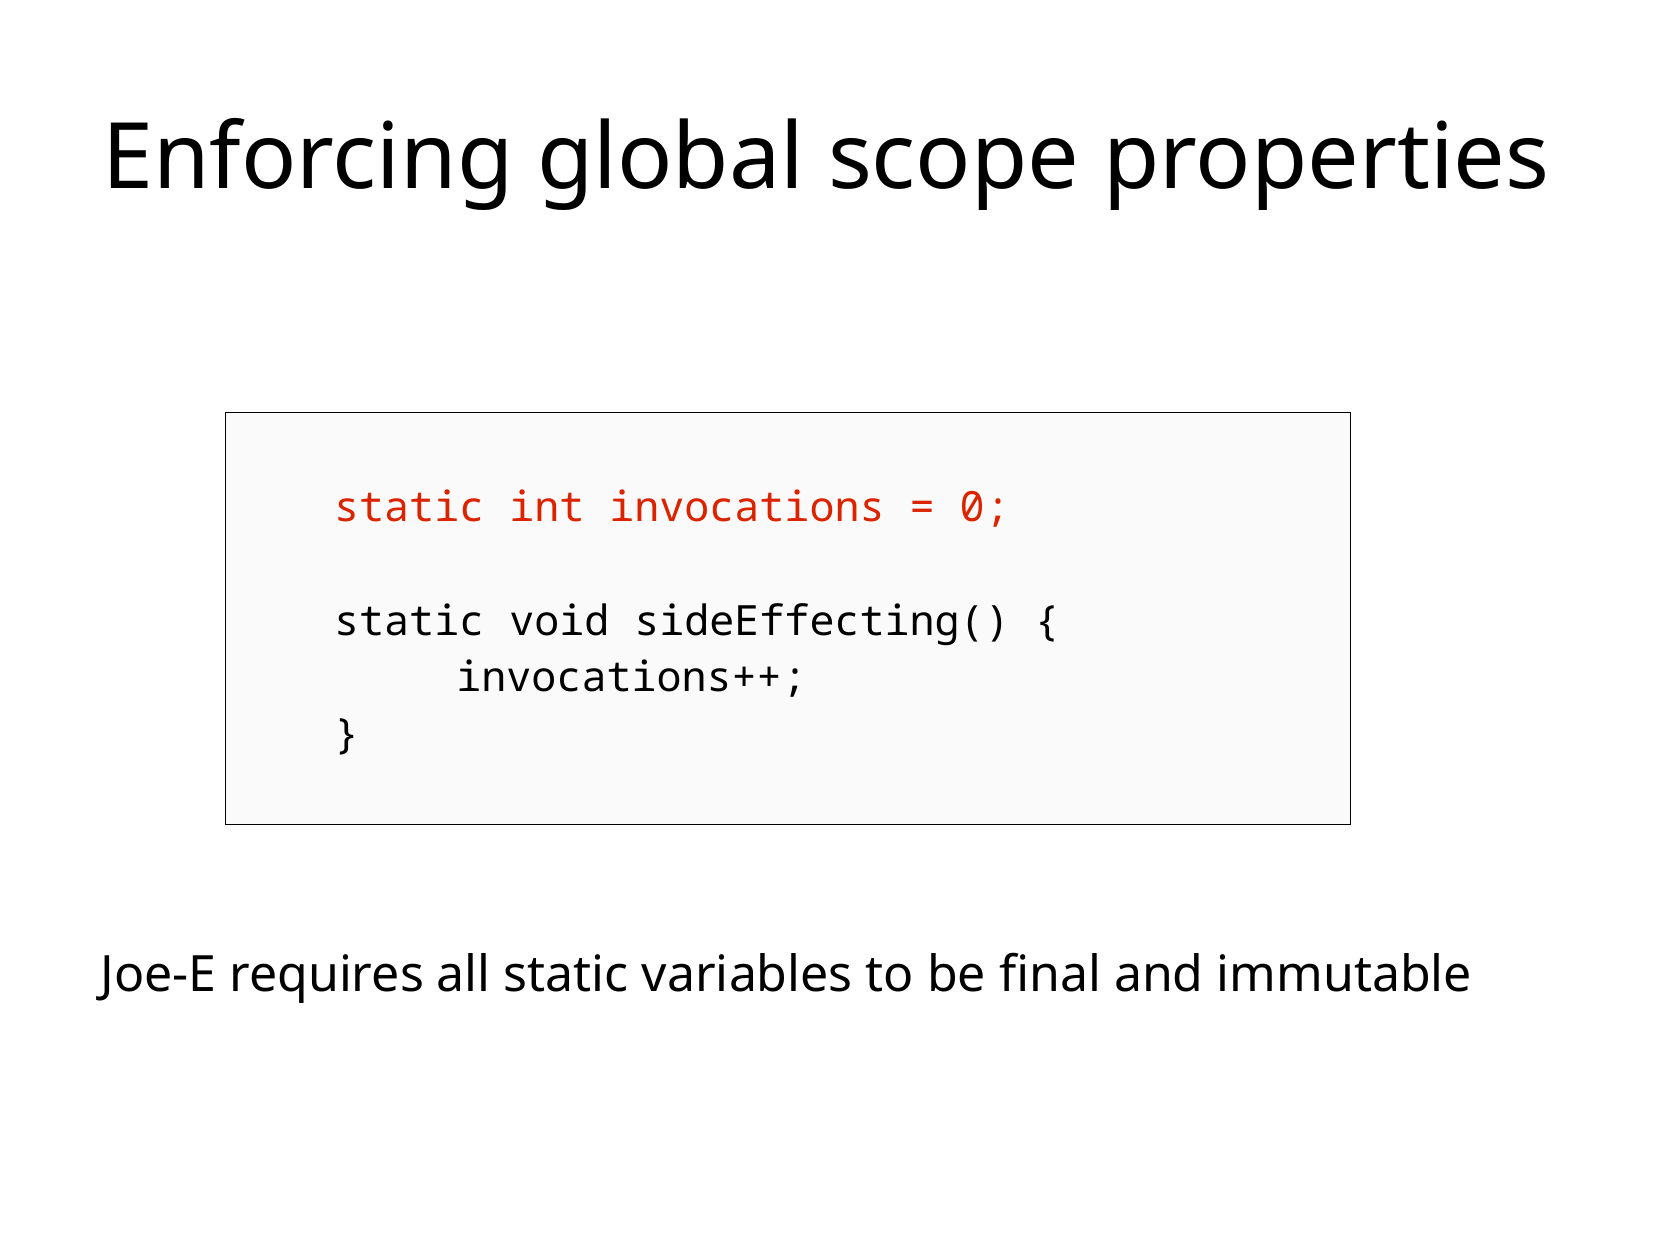

# Enforcing global scope properties
static int invocations = 0;
static void sideEffecting() {
	invocations++;
}
Joe-E requires all static variables to be final and immutable